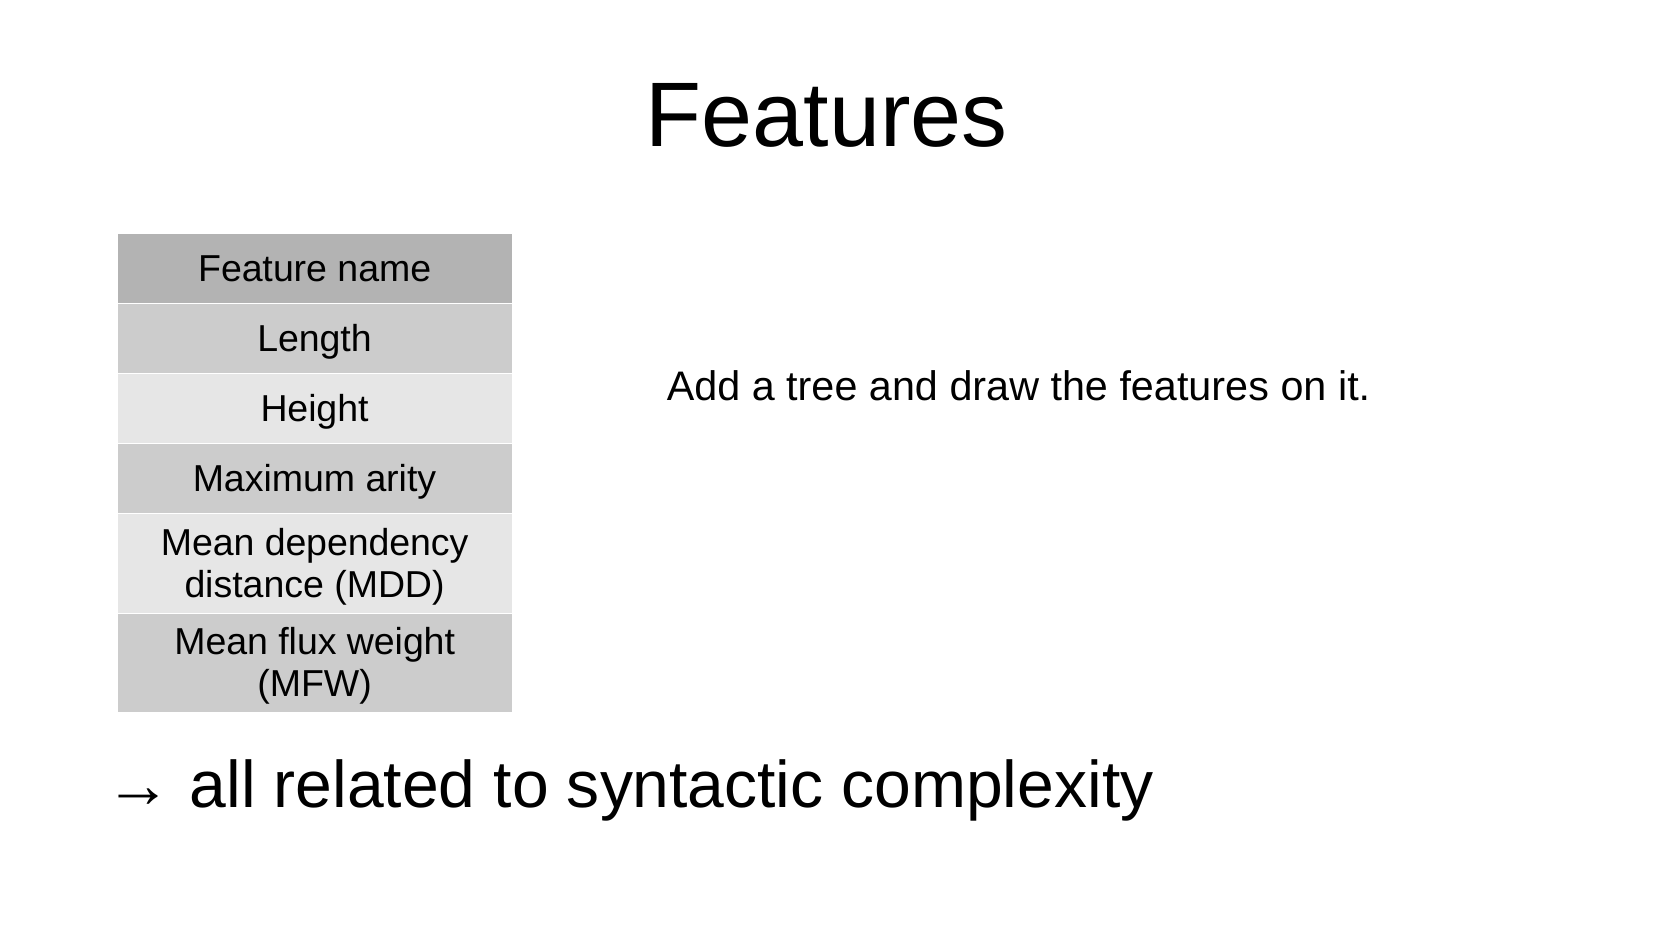

# Features
| Feature name |
| --- |
| Length |
| Height |
| Maximum arity |
| Mean dependency distance (MDD) |
| Mean flux weight (MFW) |
Add a tree and draw the features on it.
→ all related to syntactic complexity